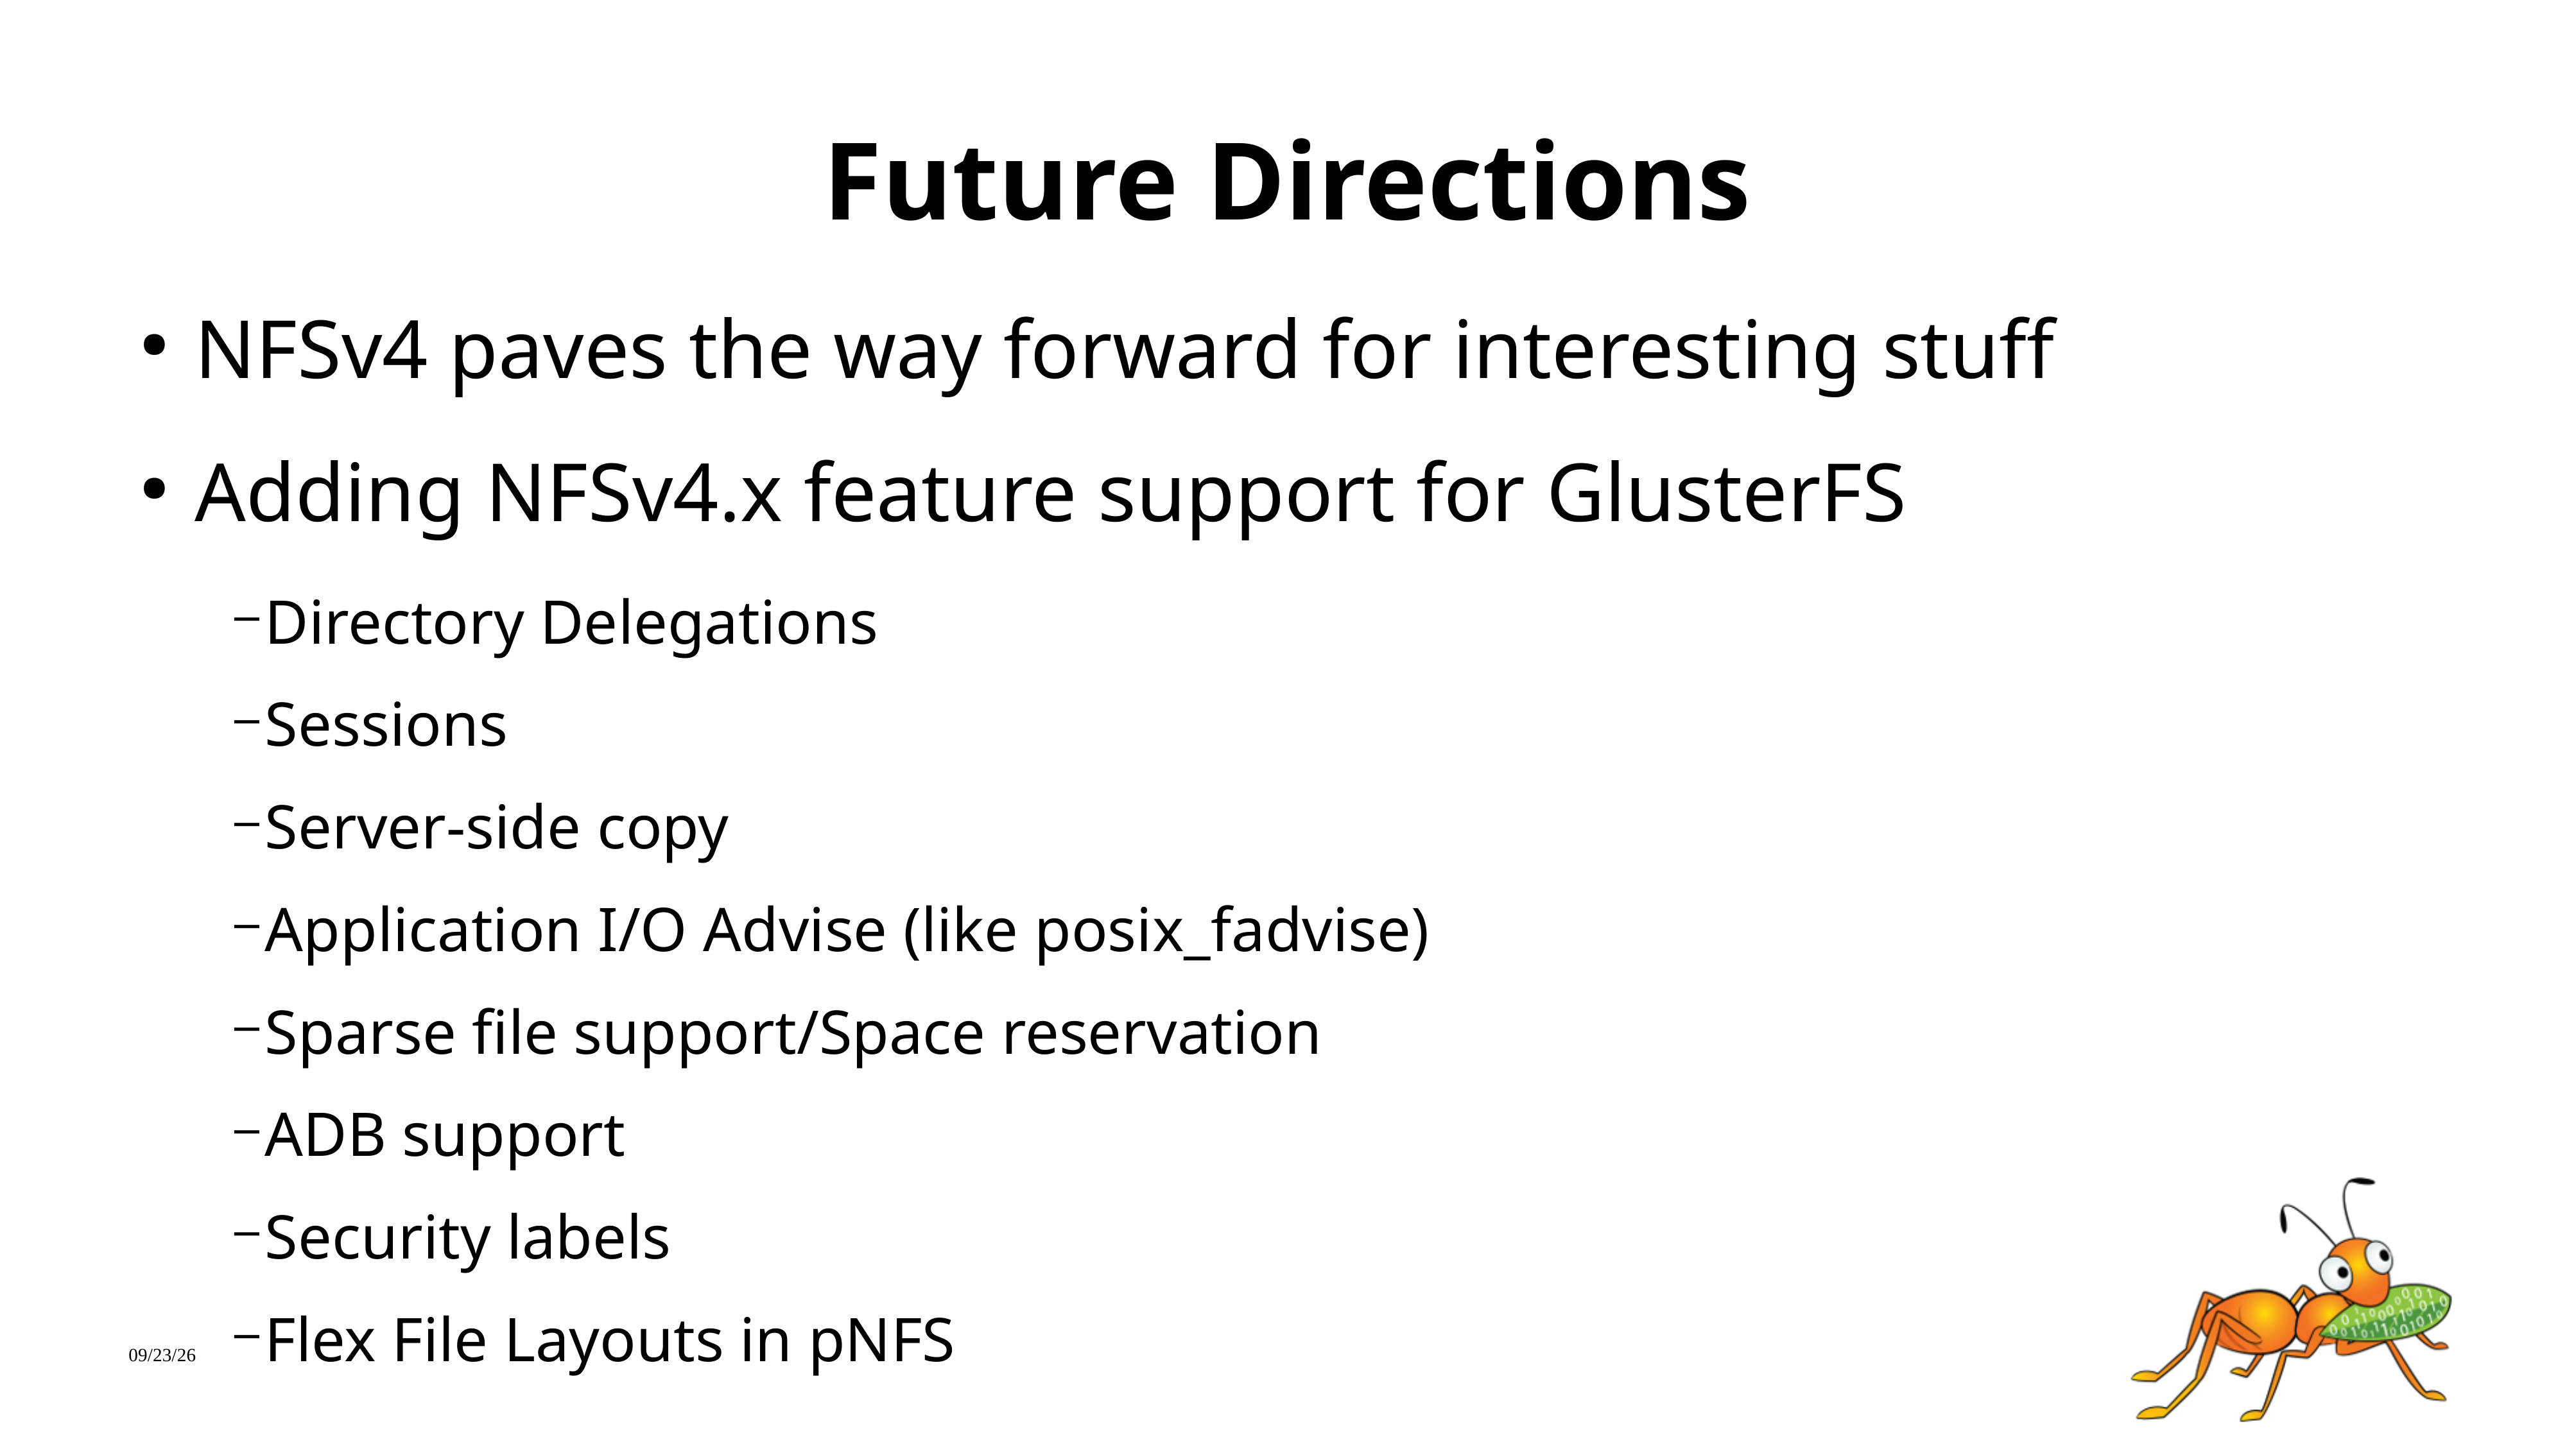

# Future Directions
 NFSv4 paves the way forward for interesting stuff
 Adding NFSv4.x feature support for GlusterFS
Directory Delegations
Sessions
Server-side copy
Application I/O Advise (like posix_fadvise)
Sparse file support/Space reservation
ADB support
Security labels
Flex File Layouts in pNFS